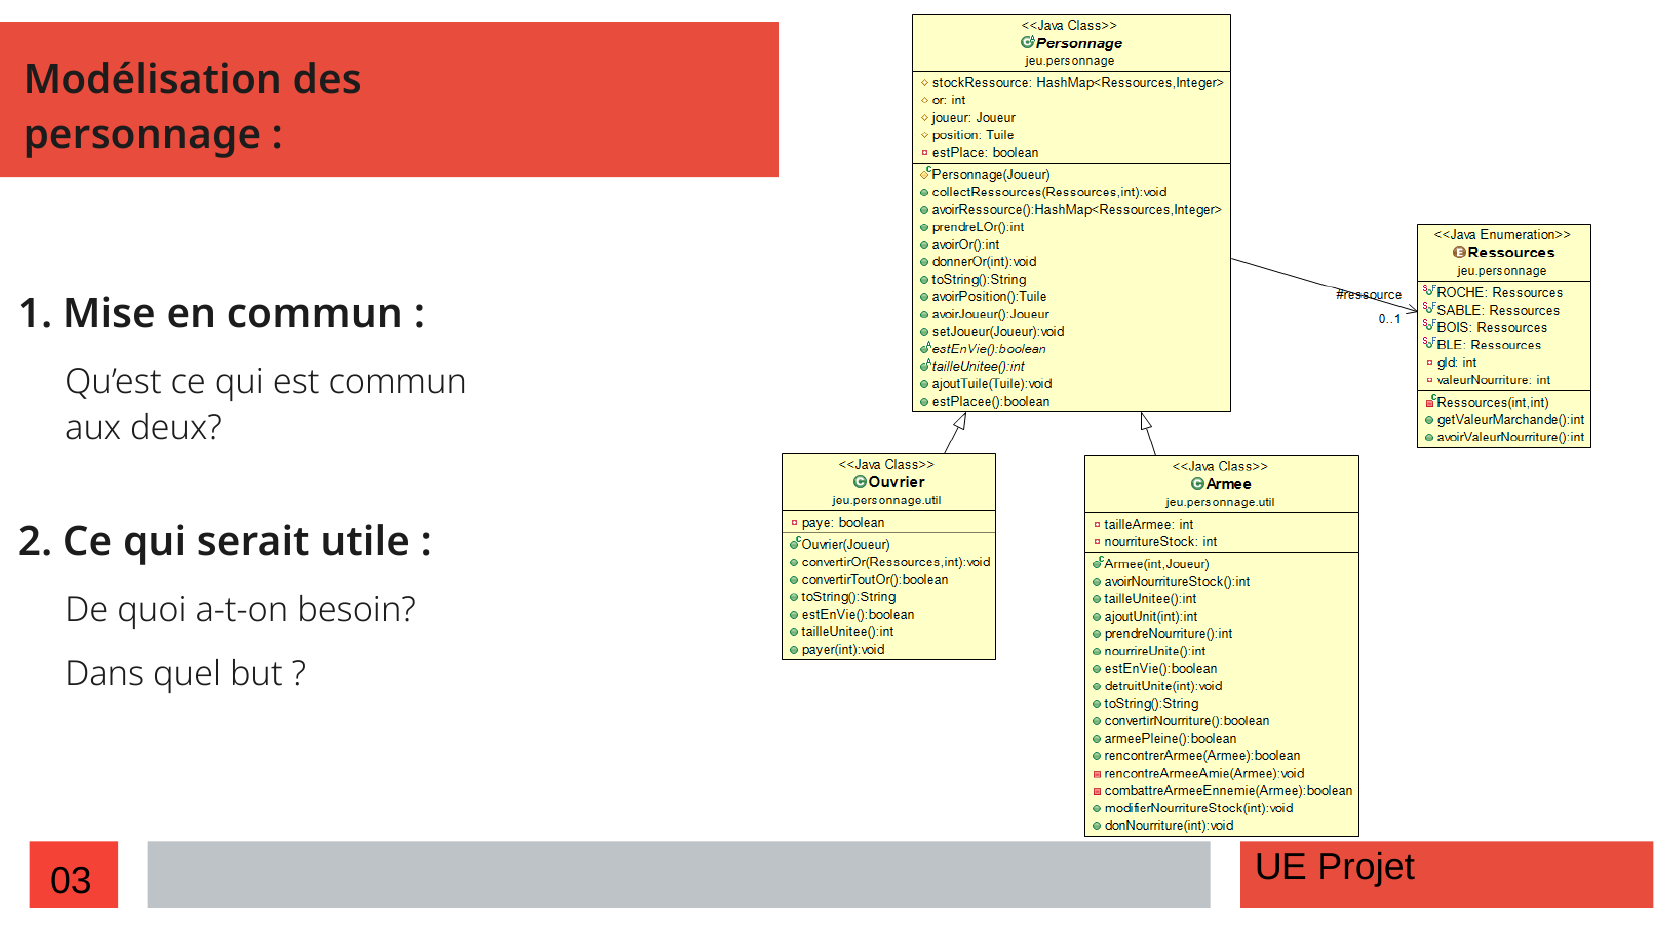

# Modélisation des personnage :
1. Mise en commun :
Qu’est ce qui est commun aux deux?
2. Ce qui serait utile :
De quoi a-t-on besoin?
Dans quel but ?
UE Projet
03